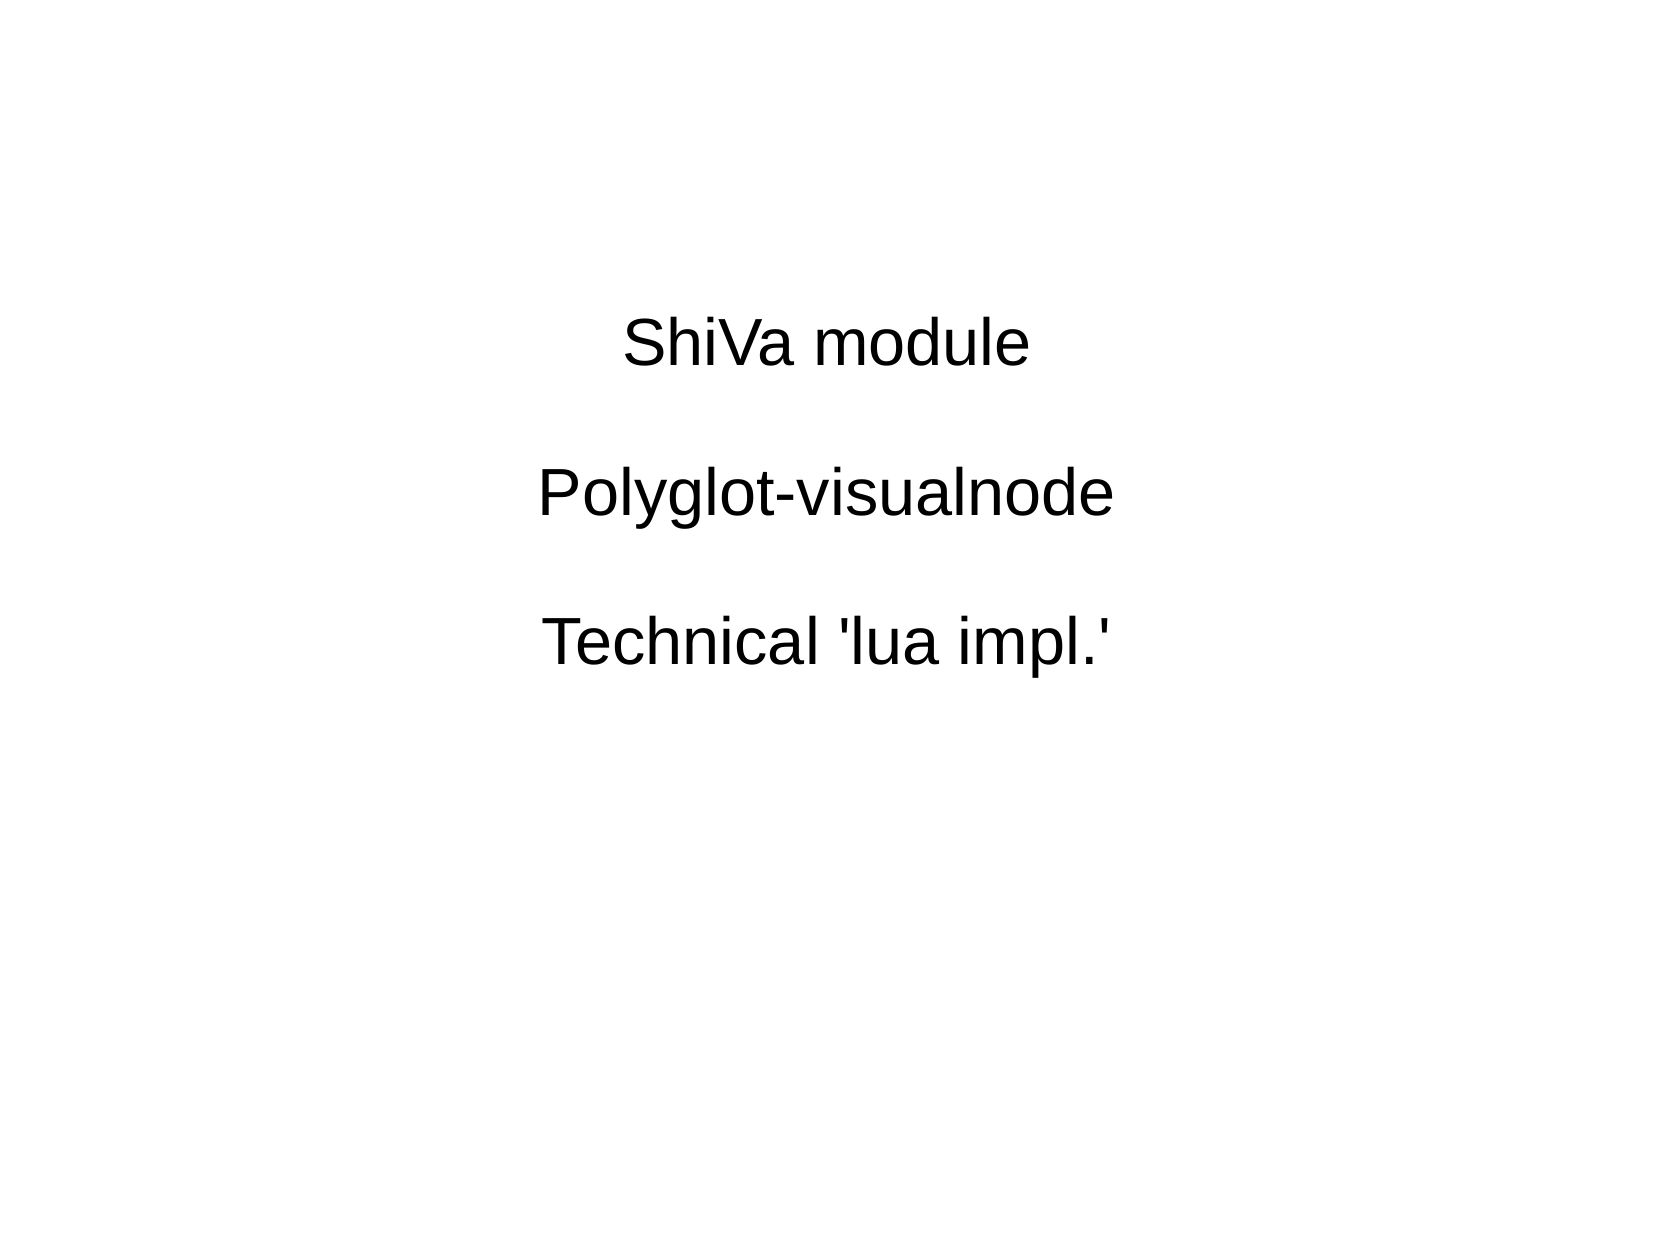

# ShiVa module
Polyglot-visualnode
Technical 'lua impl.'